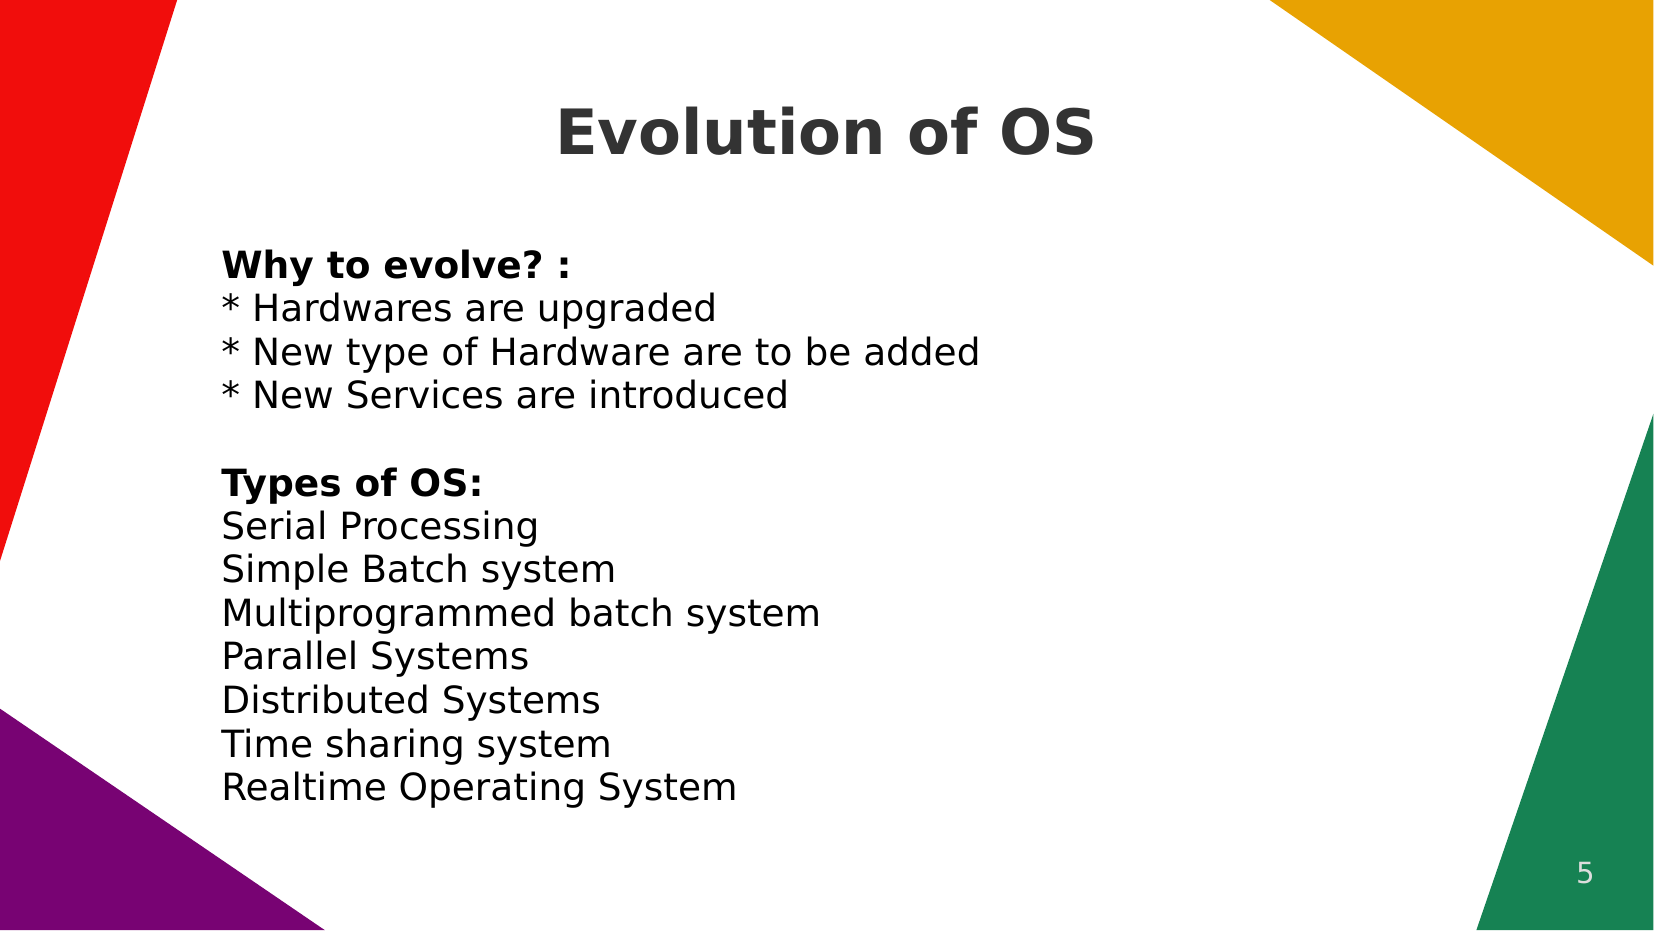

# Evolution of OS
Why to evolve? :
* Hardwares are upgraded
* New type of Hardware are to be added
* New Services are introduced
Types of OS:
Serial Processing
Simple Batch system
Multiprogrammed batch system
Parallel Systems
Distributed Systems
Time sharing system
Realtime Operating System
5